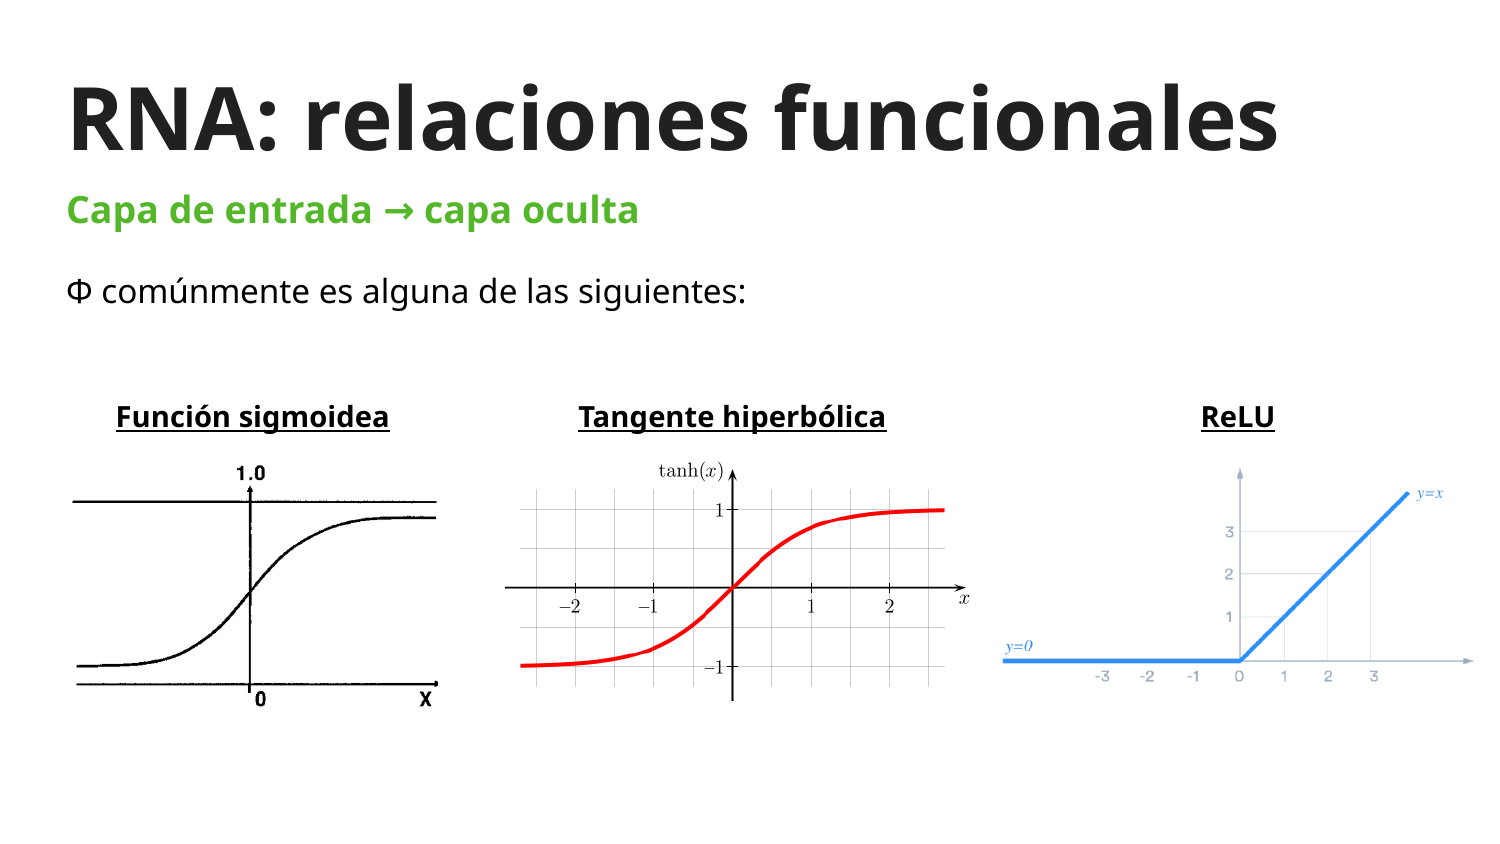

# RNA: relaciones funcionales
Capa de entrada → capa oculta
Φ comúnmente es alguna de las siguientes:
Función sigmoidea
Tangente hiperbólica
ReLU